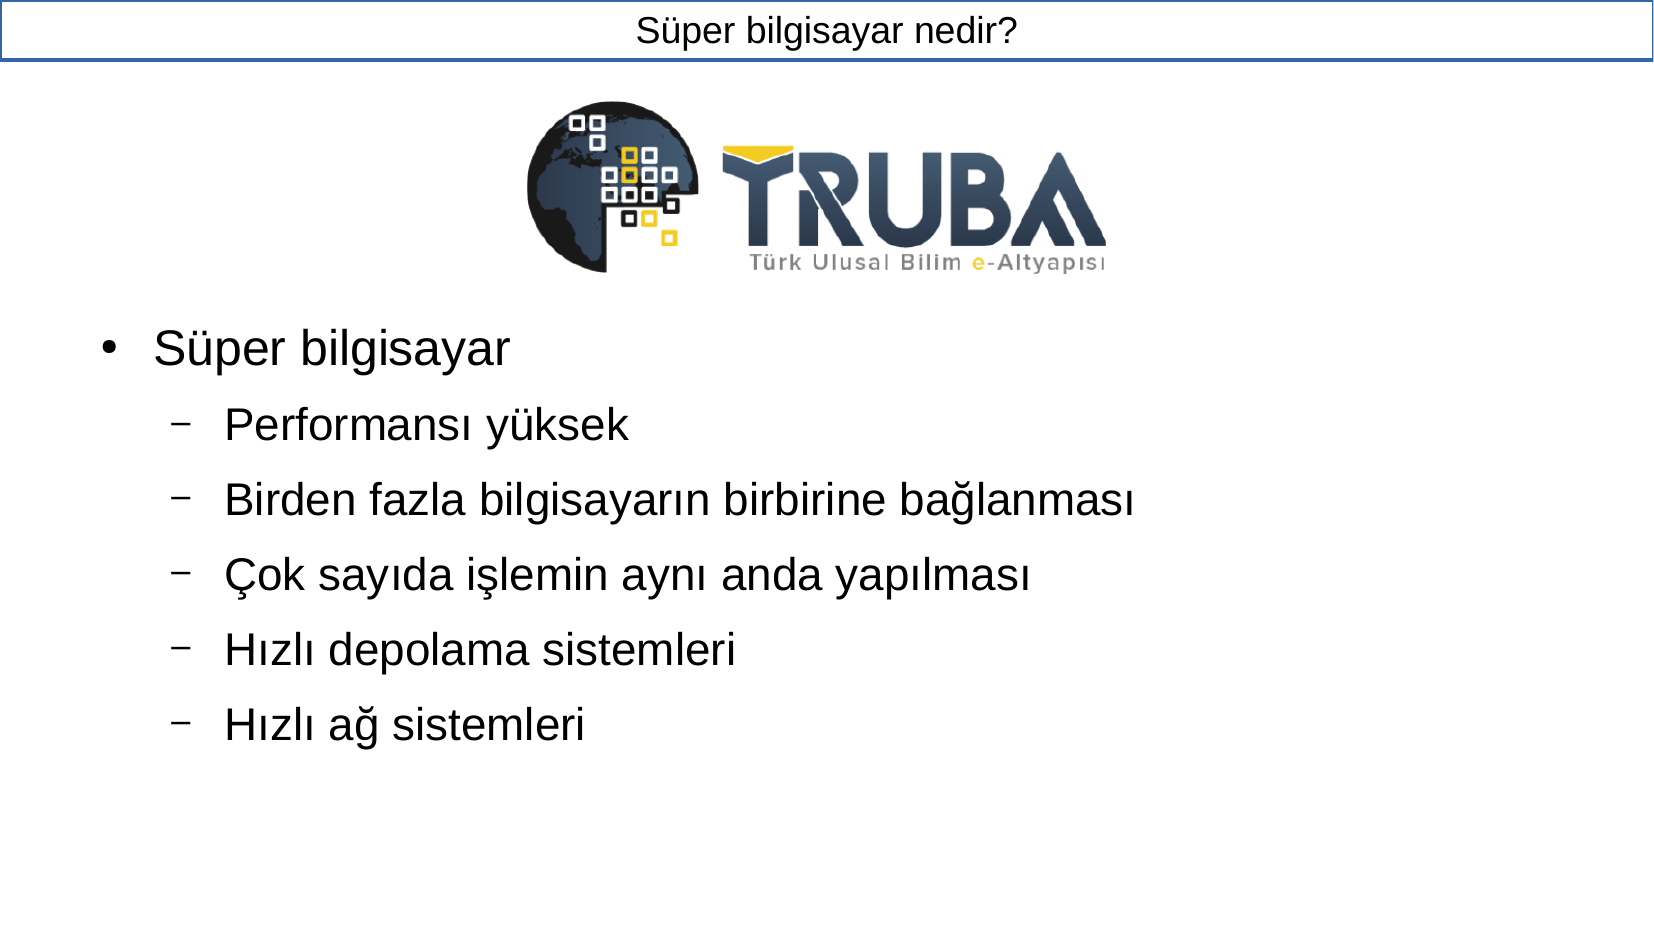

Süper bilgisayar nedir?
# Süper bilgisayar
Performansı yüksek
Birden fazla bilgisayarın birbirine bağlanması
Çok sayıda işlemin aynı anda yapılması
Hızlı depolama sistemleri
Hızlı ağ sistemleri